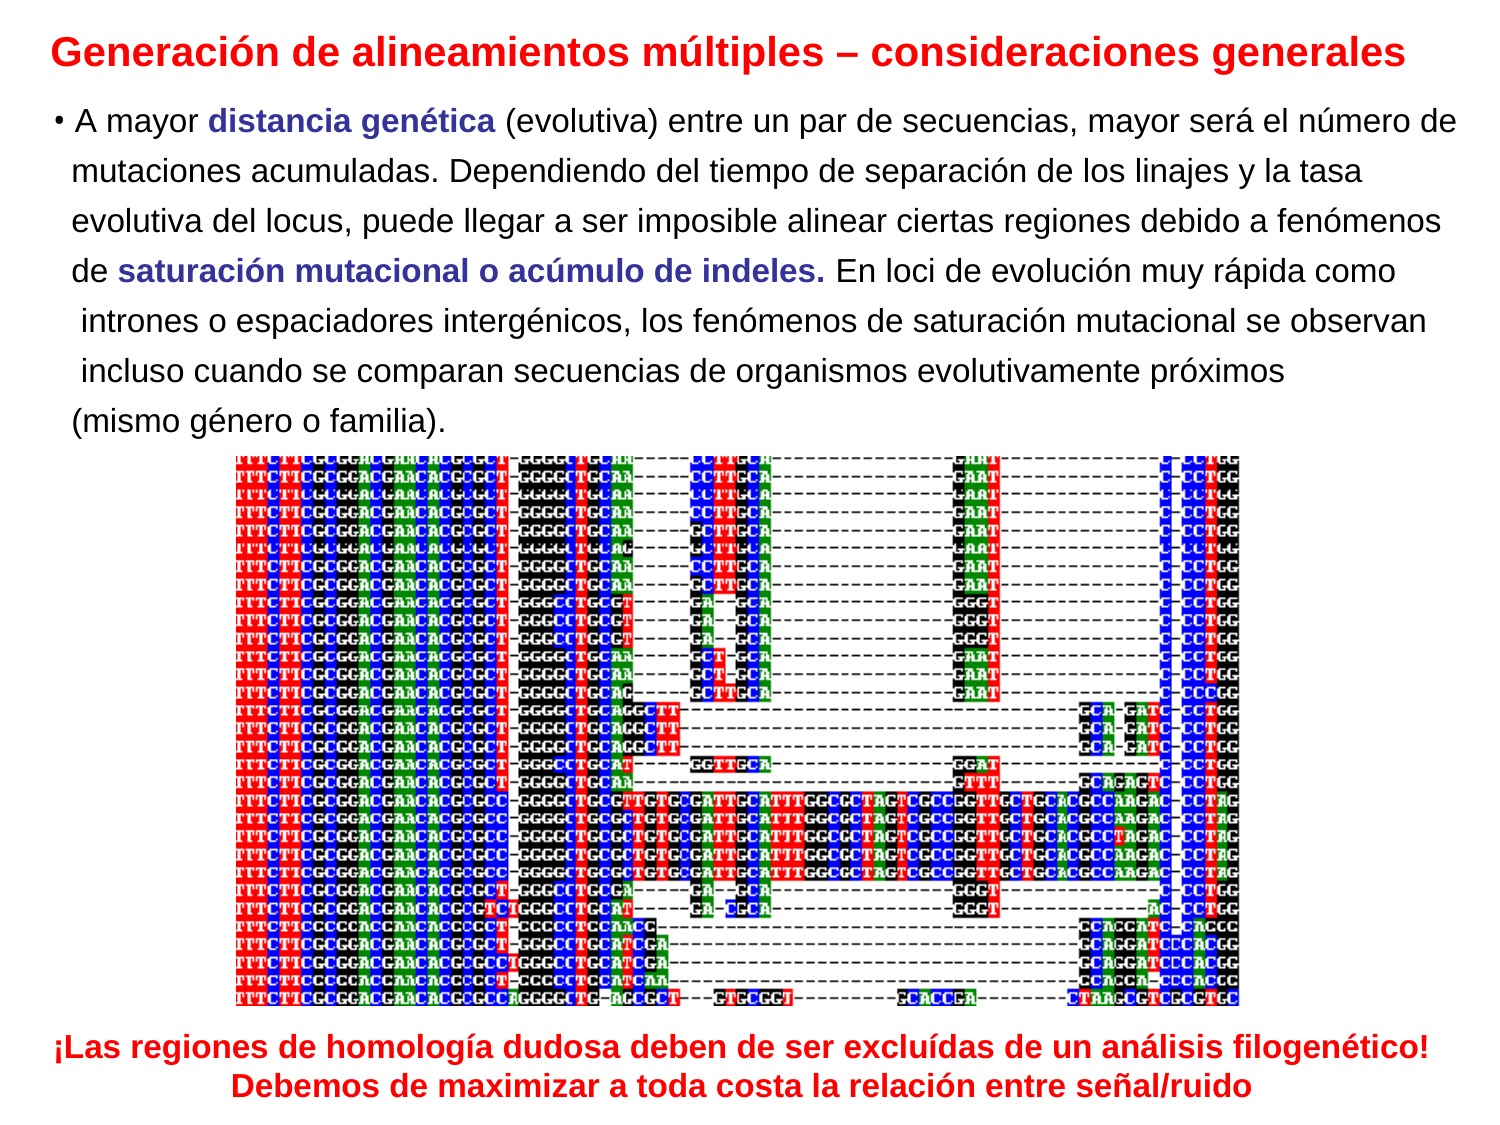

Generación de alineamientos múltiples – consideraciones generales
 A mayor distancia genética (evolutiva) entre un par de secuencias, mayor será el número de
 mutaciones acumuladas. Dependiendo del tiempo de separación de los linajes y la tasa
 evolutiva del locus, puede llegar a ser imposible alinear ciertas regiones debido a fenómenos
 de saturación mutacional o acúmulo de indeles. En loci de evolución muy rápida como
 intrones o espaciadores intergénicos, los fenómenos de saturación mutacional se observan
 incluso cuando se comparan secuencias de organismos evolutivamente próximos
 (mismo género o familia).
¡Las regiones de homología dudosa deben de ser excluídas de un análisis filogenético!
Debemos de maximizar a toda costa la relación entre señal/ruido